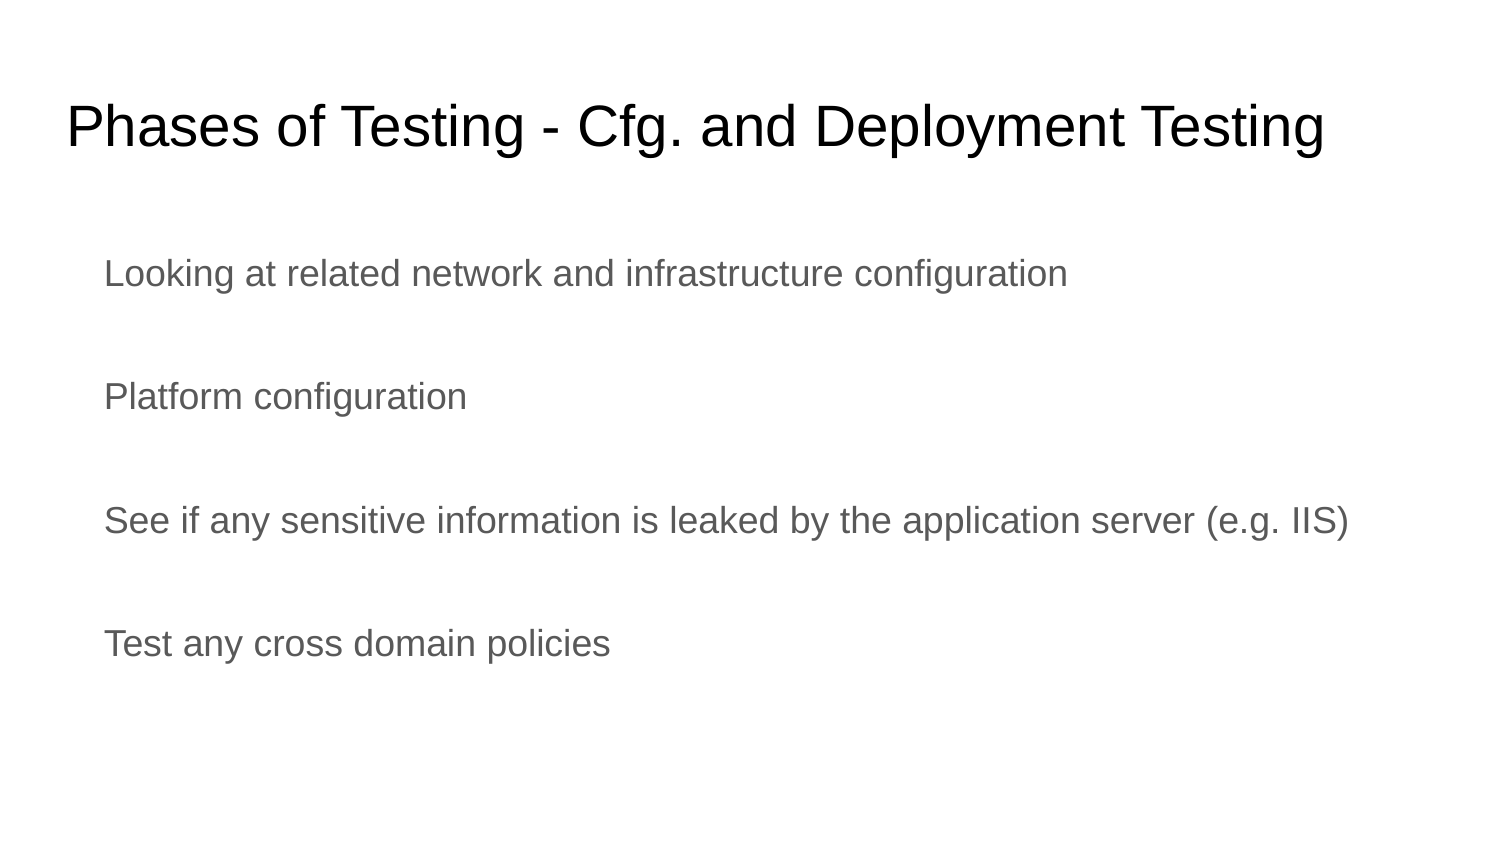

# Phases of Testing - Cfg. and Deployment Testing
Looking at related network and infrastructure configuration
Platform configuration
See if any sensitive information is leaked by the application server (e.g. IIS)
Test any cross domain policies